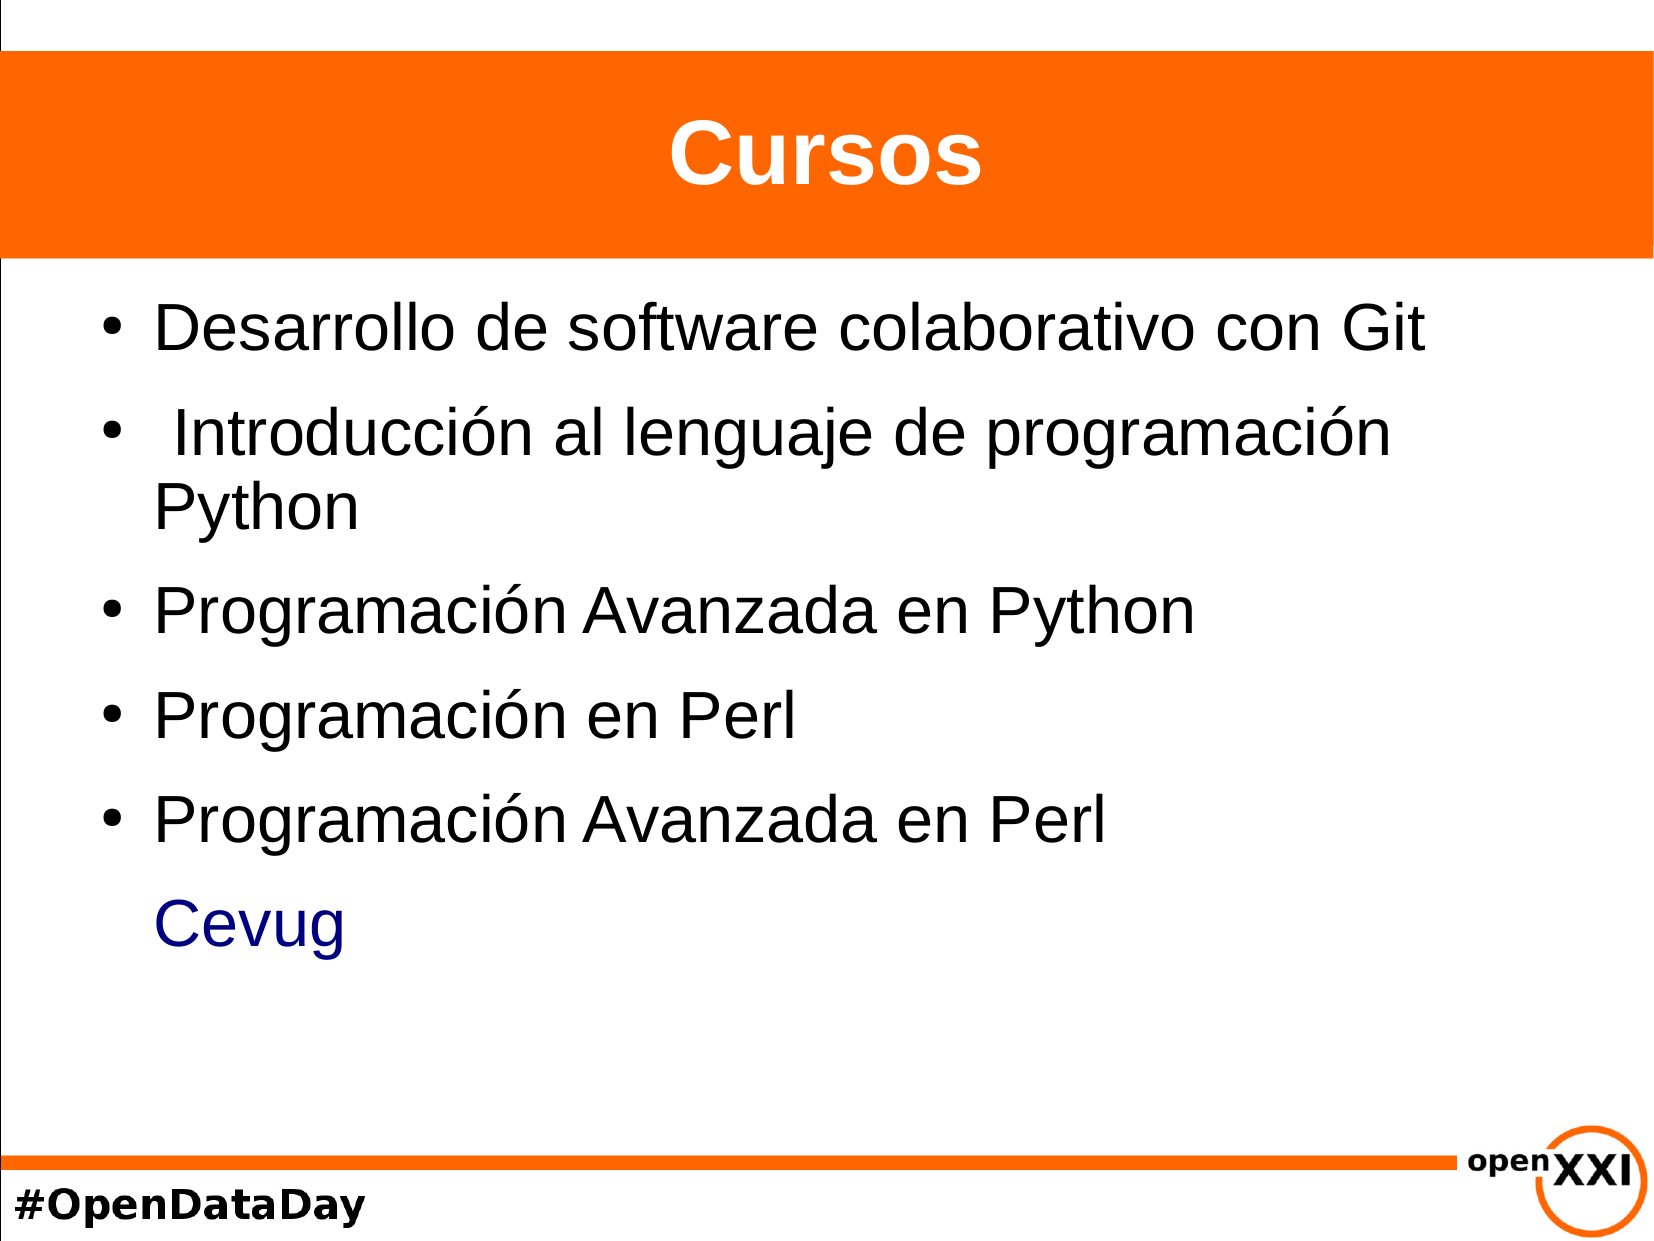

# Cursos
Desarrollo de software colaborativo con Git
 Introducción al lenguaje de programación Python
Programación Avanzada en Python
Programación en Perl
Programación Avanzada en Perl
Cevug